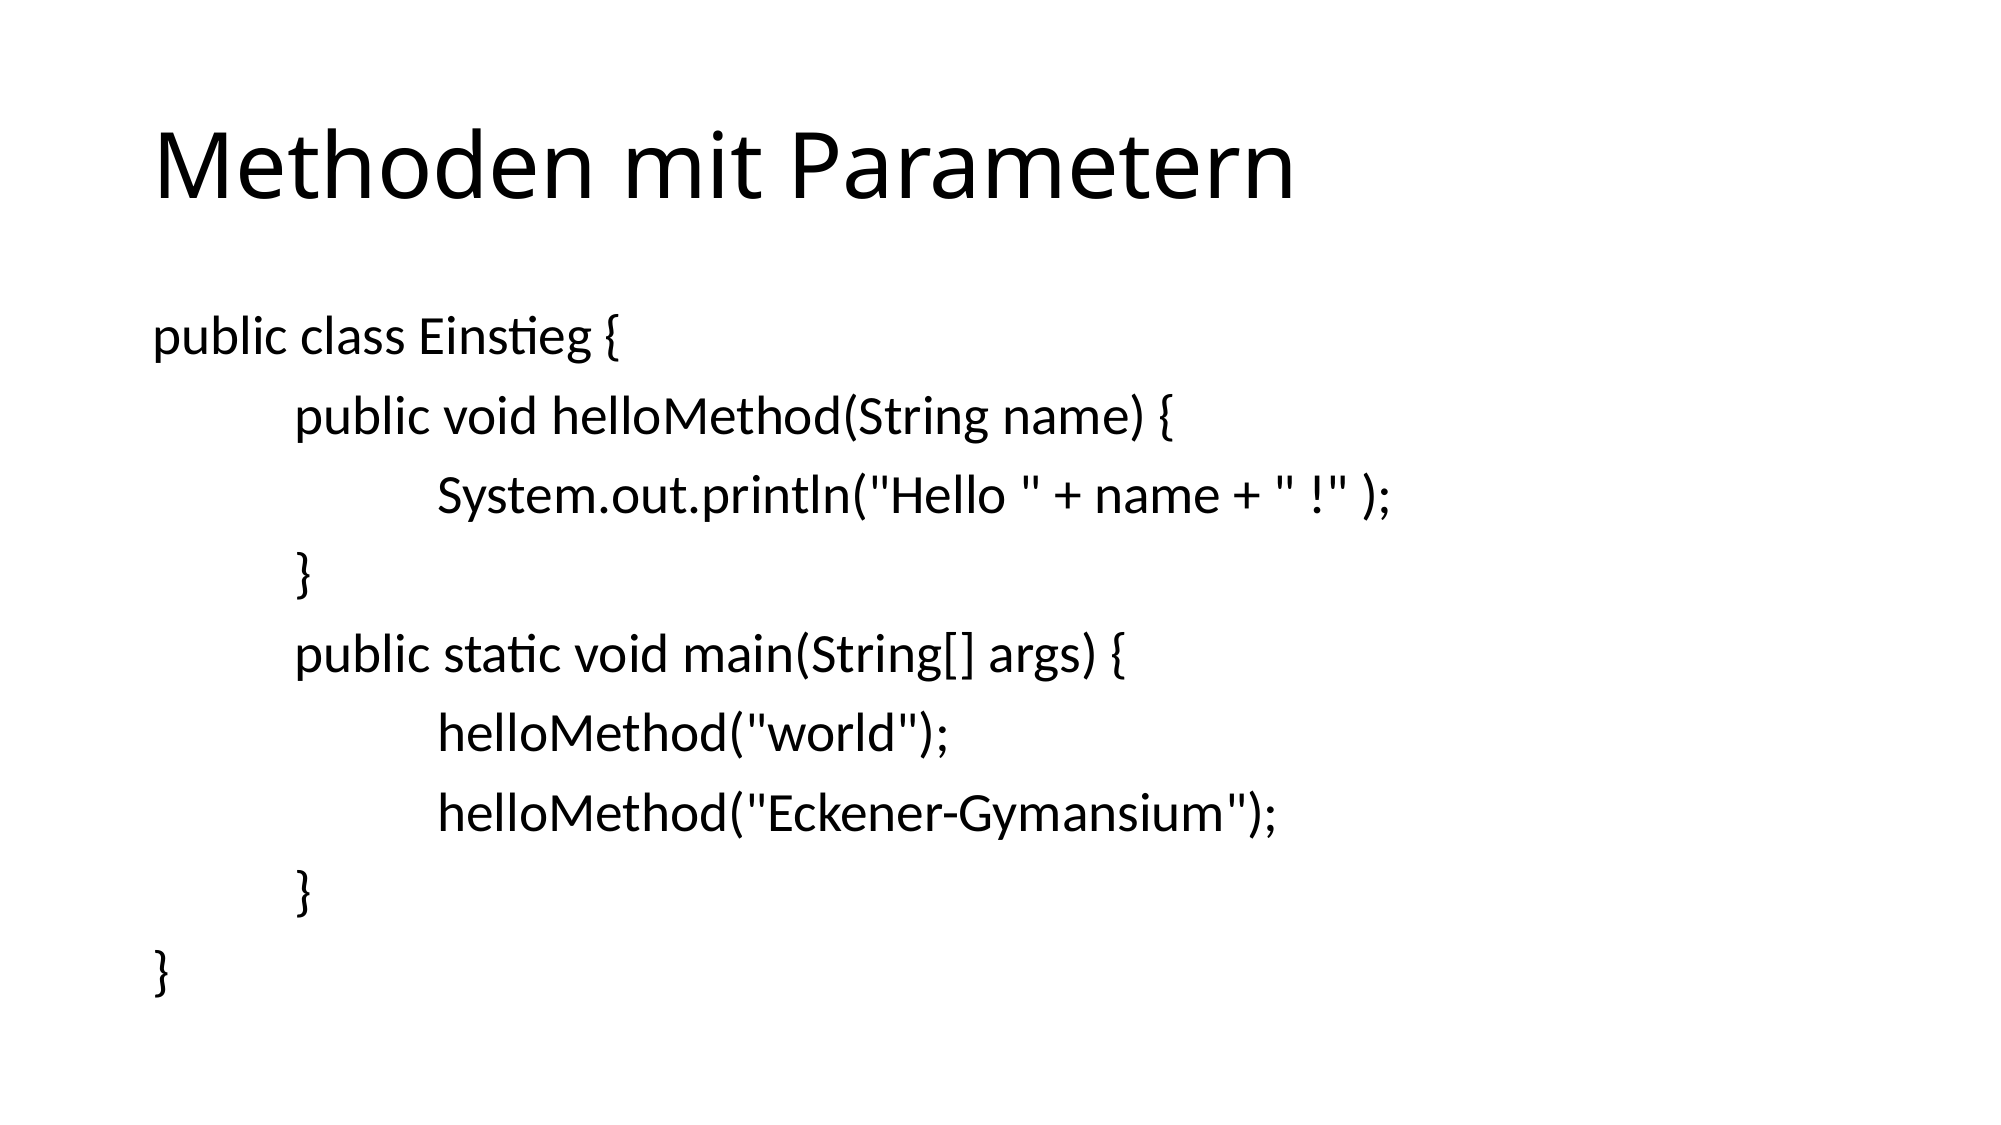

# Methoden mit Parametern
public class Einstieg {
	public void helloMethod(String name) {
 		System.out.println("Hello " + name + " !" );
 	}
	public static void main(String[] args) {
 		helloMethod("world");
		helloMethod("Eckener-Gymansium");
 	}
}